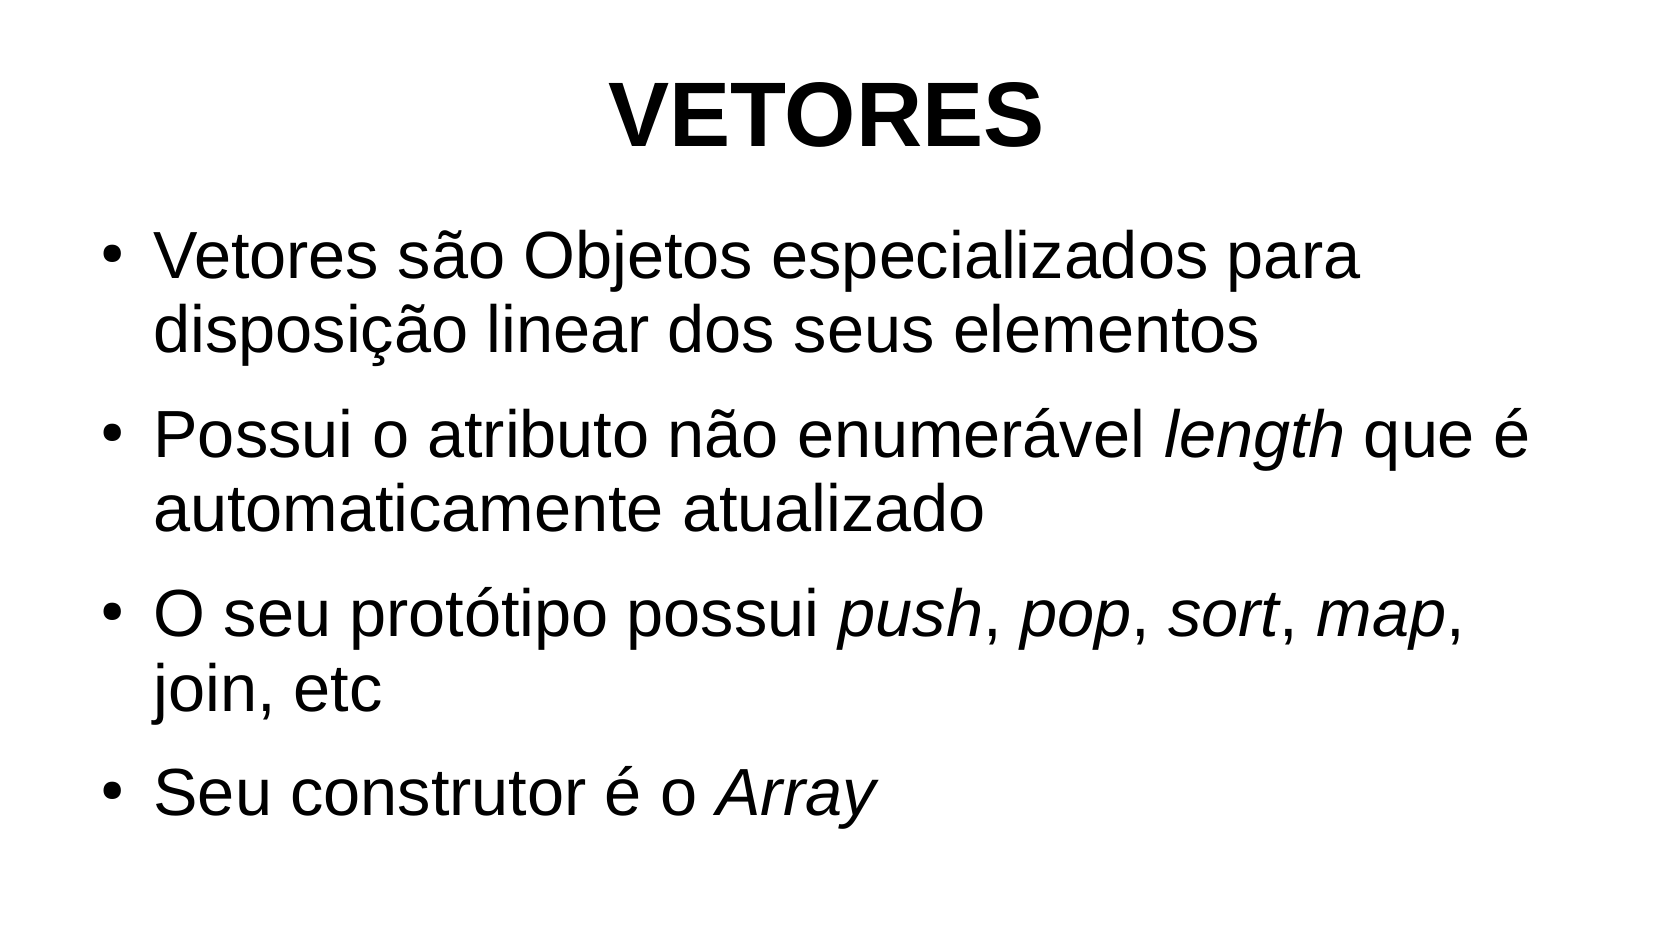

# VETORES
Vetores são Objetos especializados para disposição linear dos seus elementos
Possui o atributo não enumerável length que é automaticamente atualizado
O seu protótipo possui push, pop, sort, map, join, etc
Seu construtor é o Array